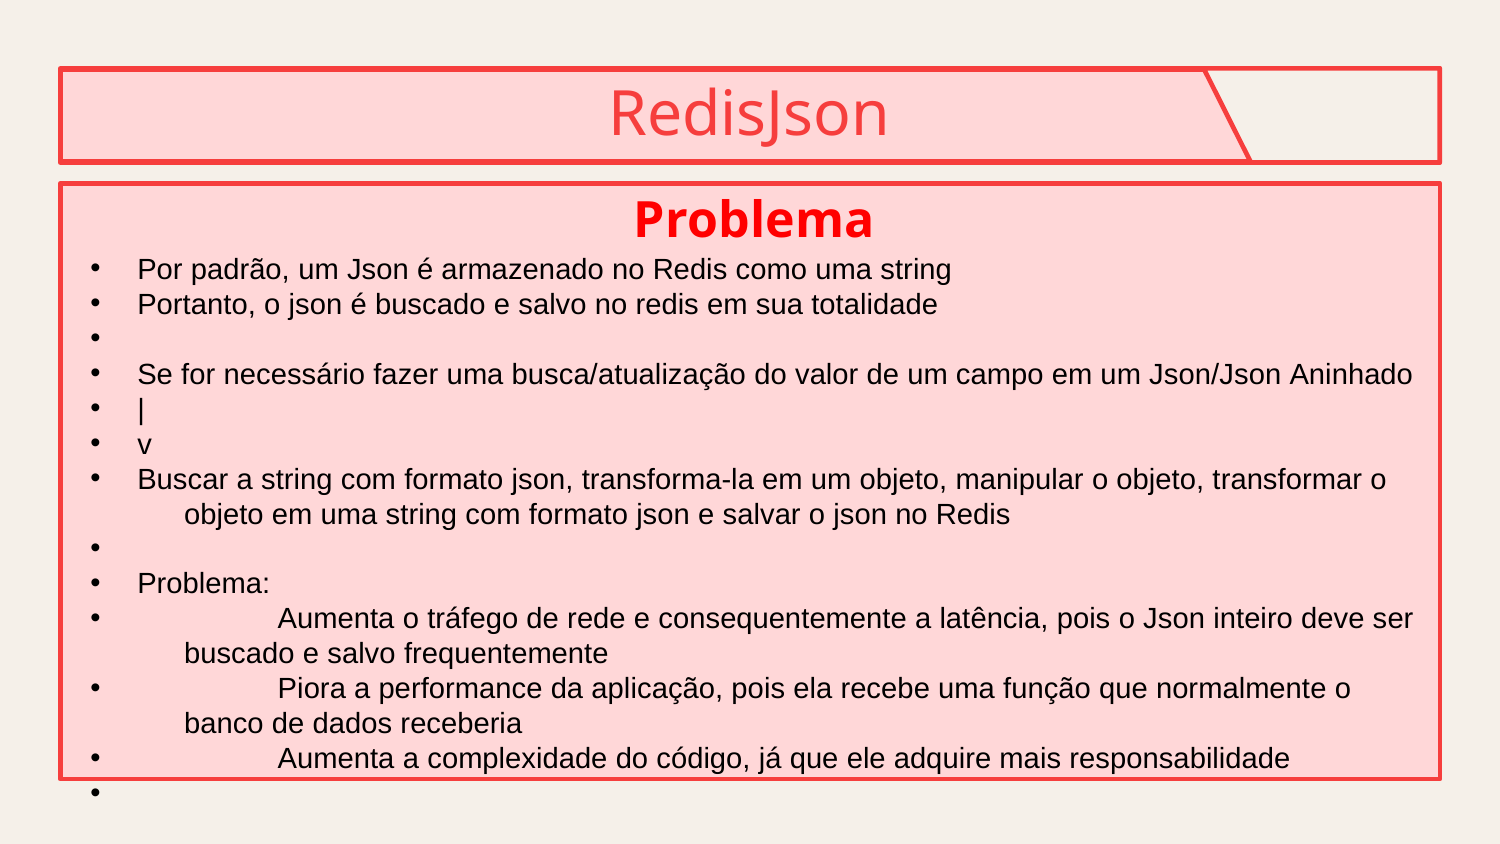

# RedisJson
Problema
Por padrão, um Json é armazenado no Redis como uma string
Portanto, o json é buscado e salvo no redis em sua totalidade
Se for necessário fazer uma busca/atualização do valor de um campo em um Json/Json Aninhado
|
v
Buscar a string com formato json, transforma-la em um objeto, manipular o objeto, transformar o objeto em uma string com formato json e salvar o json no Redis
Problema:
 Aumenta o tráfego de rede e consequentemente a latência, pois o Json inteiro deve ser buscado e salvo frequentemente
 Piora a performance da aplicação, pois ela recebe uma função que normalmente o banco de dados receberia
 Aumenta a complexidade do código, já que ele adquire mais responsabilidade